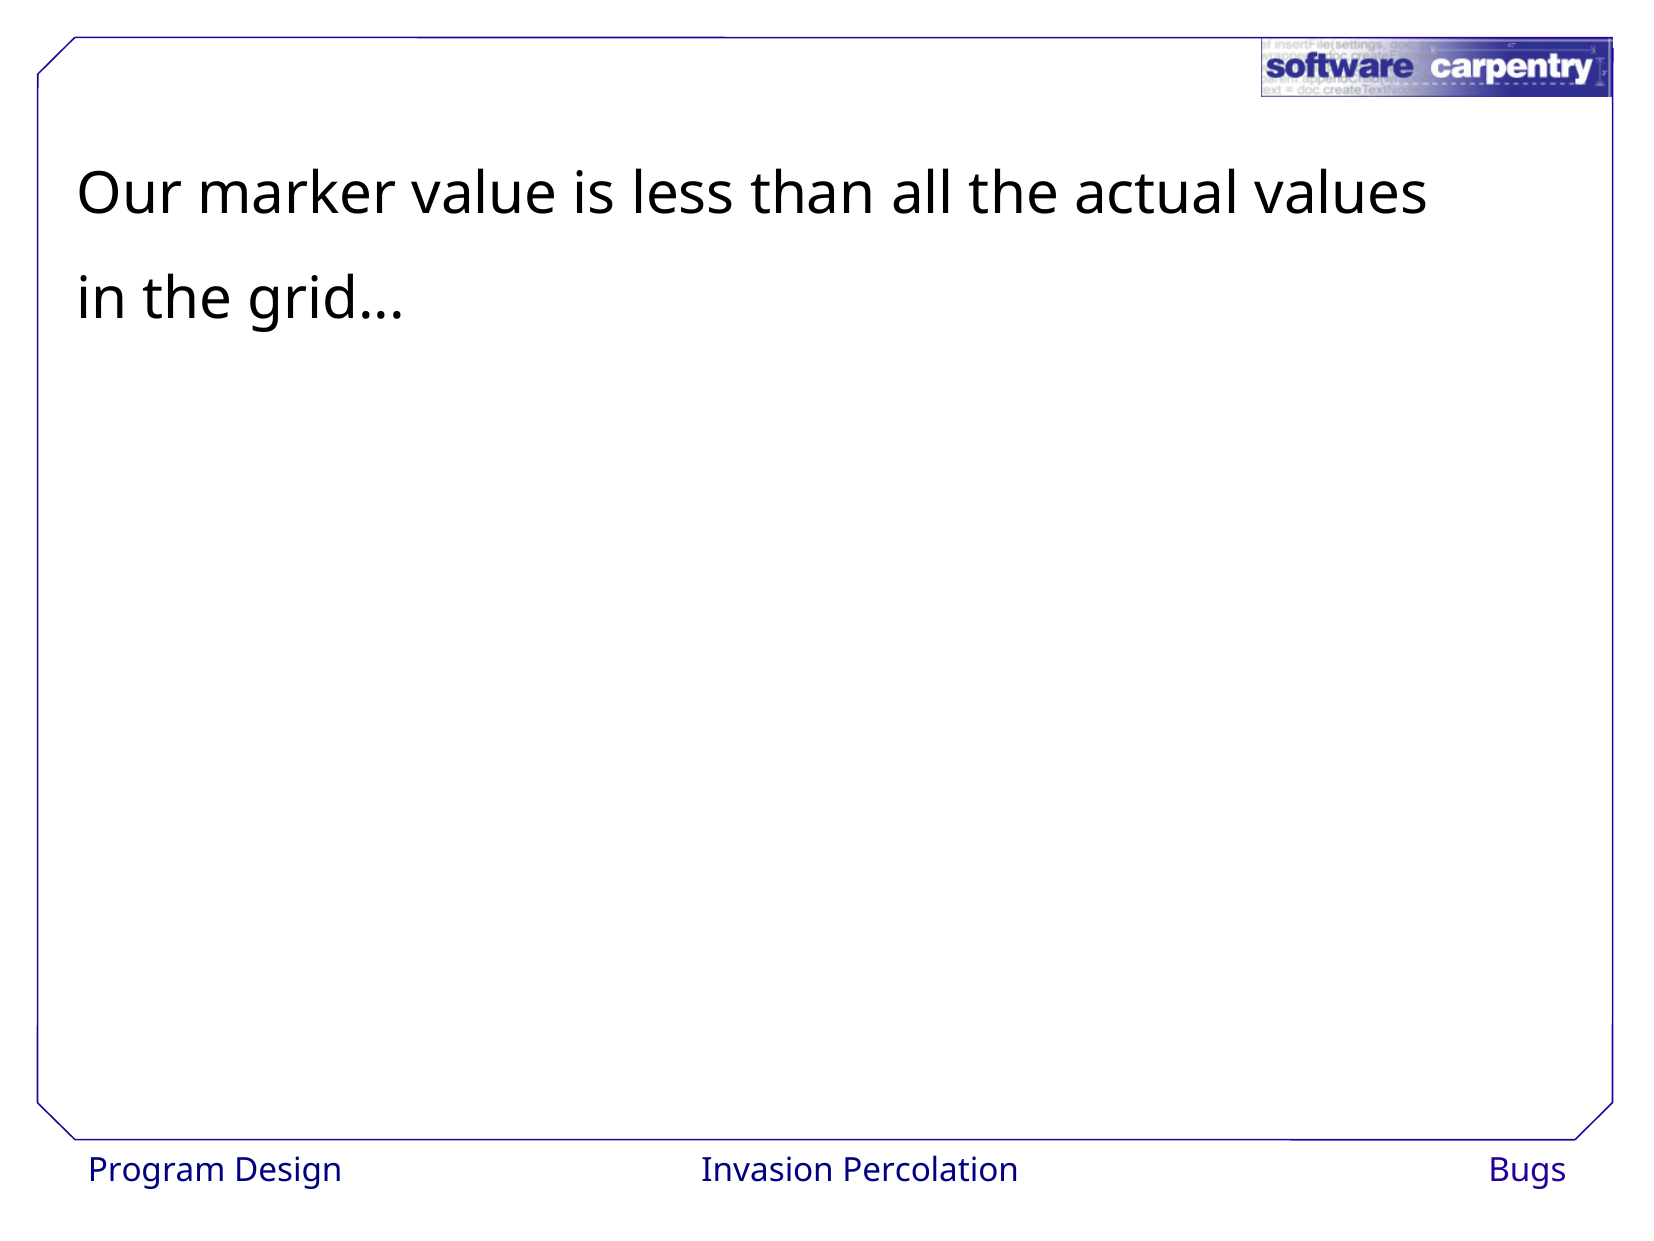

Our marker value is less than all the actual values
in the grid...